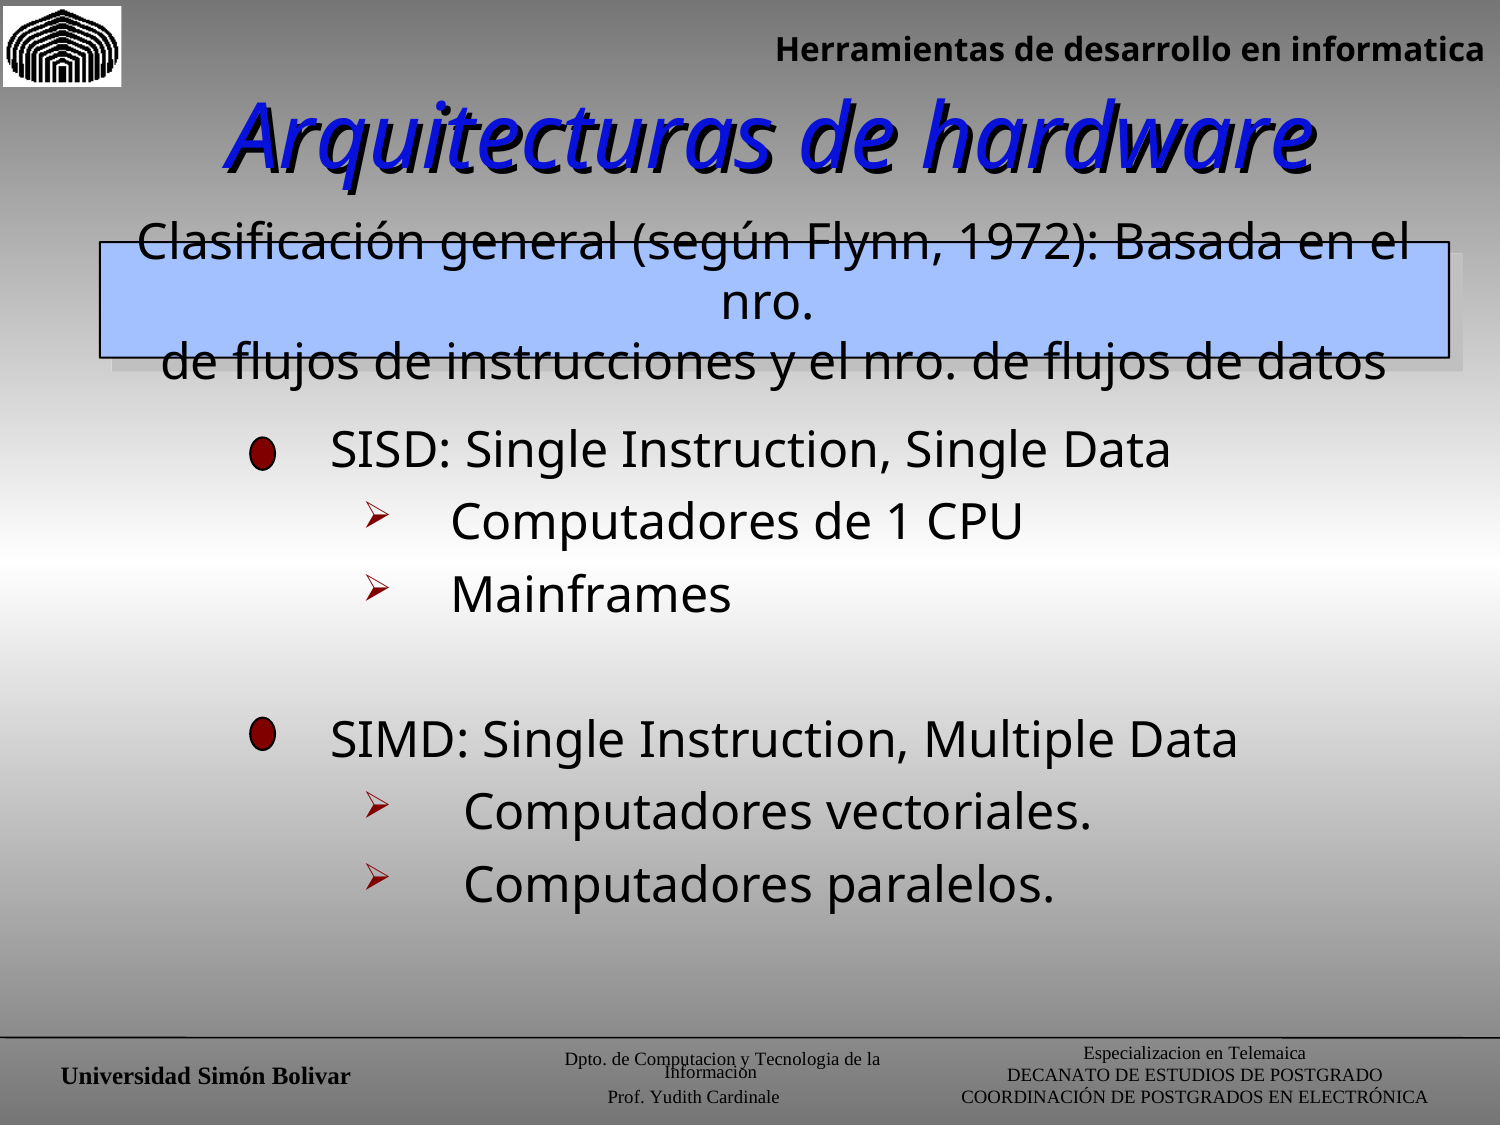

Arquitecturas de hardware
Clasificación general (según Flynn, 1972): Basada en el nro.
de flujos de instrucciones y el nro. de flujos de datos
SISD: Single Instruction, Single Data
Computadores de 1 CPU
Mainframes
SIMD: Single Instruction, Multiple Data
 Computadores vectoriales.
 Computadores paralelos.